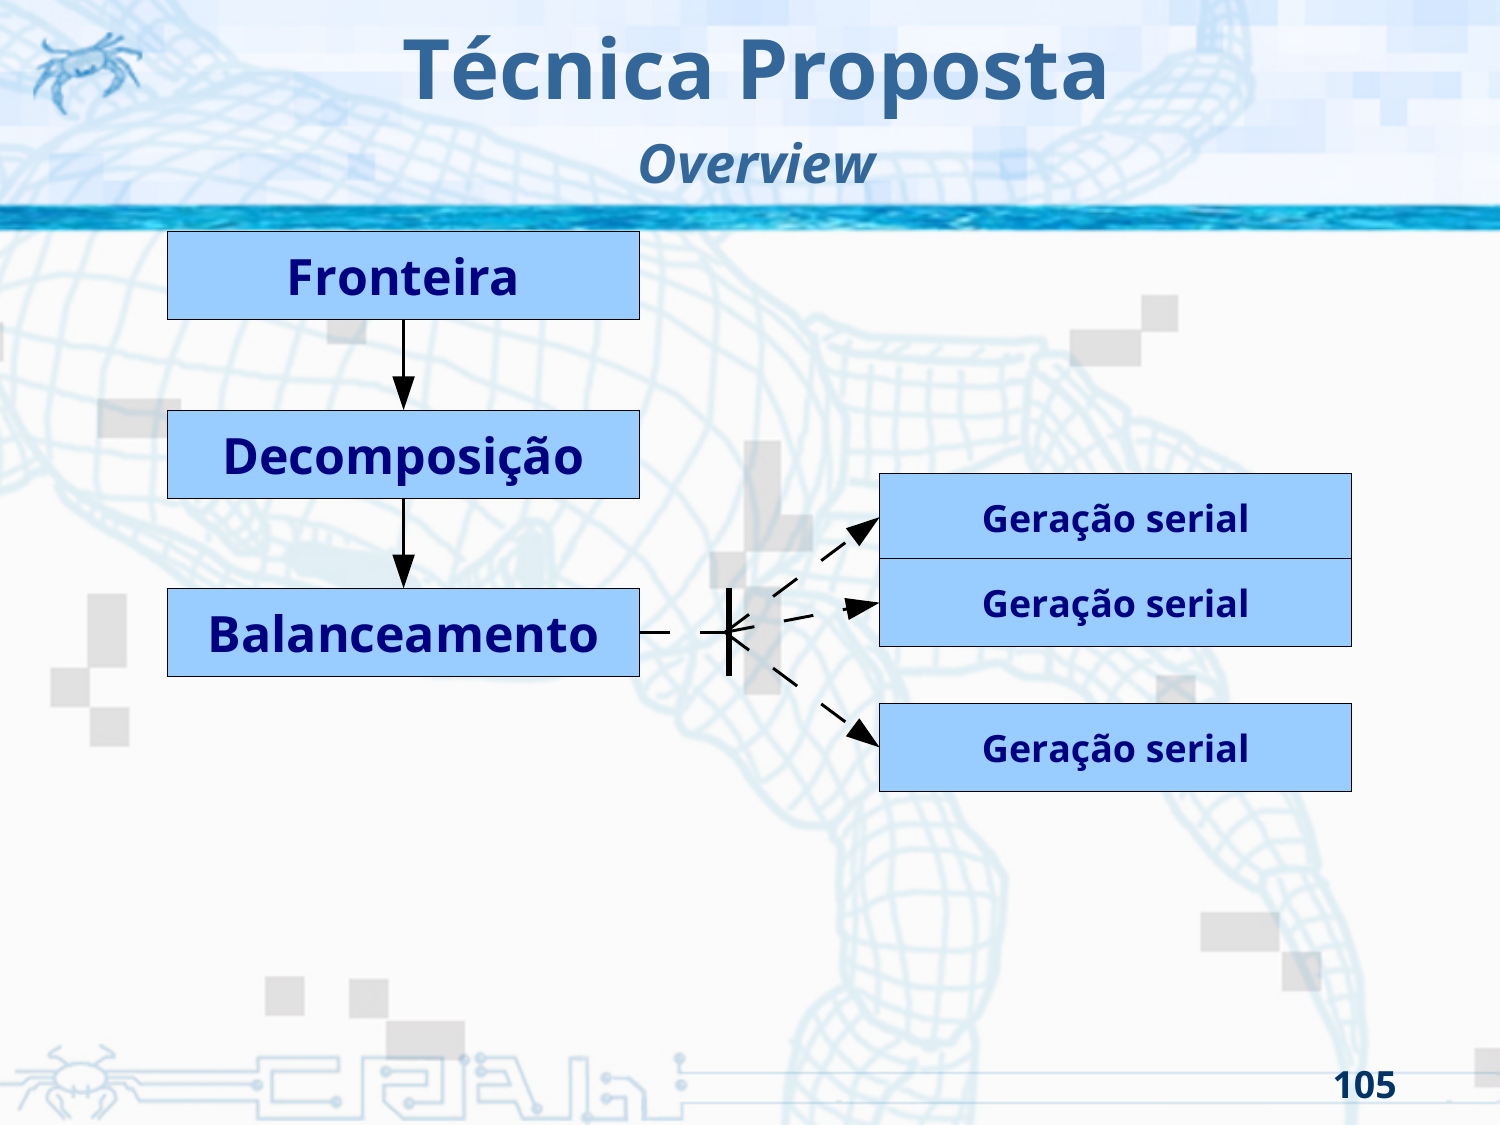

# Técnica Proposta Overview
Fronteira
Decomposição
Geração serial
Geração serial
Geração serial
Balanceamento